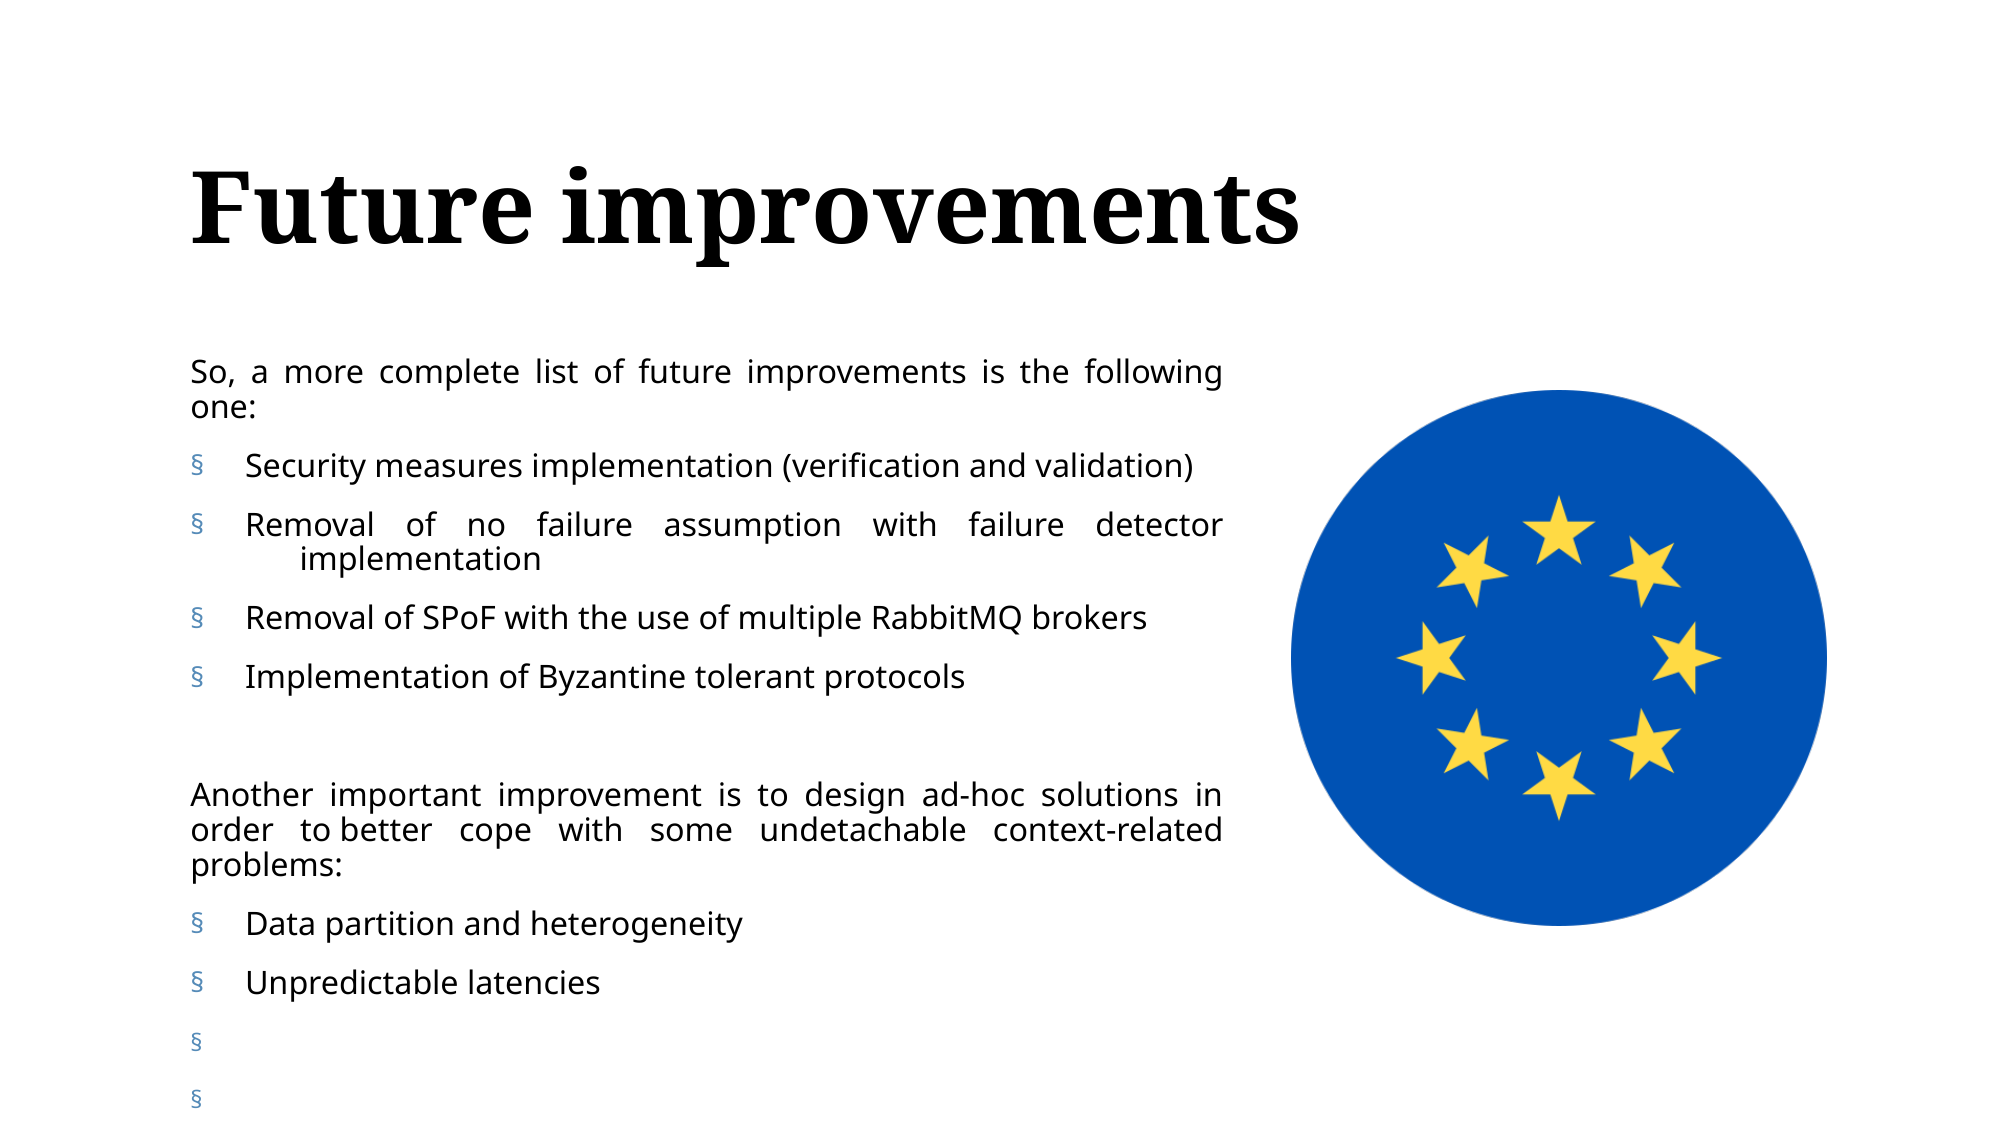

# Future improvements
So, a more complete list of future improvements is the following one:
Security measures implementation (verification and validation)
Removal of no failure assumption with failure detector implementation
Removal of SPoF with the use of multiple RabbitMQ brokers
Implementation of Byzantine tolerant protocols
Another important improvement is to design ad-hoc solutions in order to better cope with some undetachable context-related problems:
Data partition and heterogeneity
Unpredictable latencies